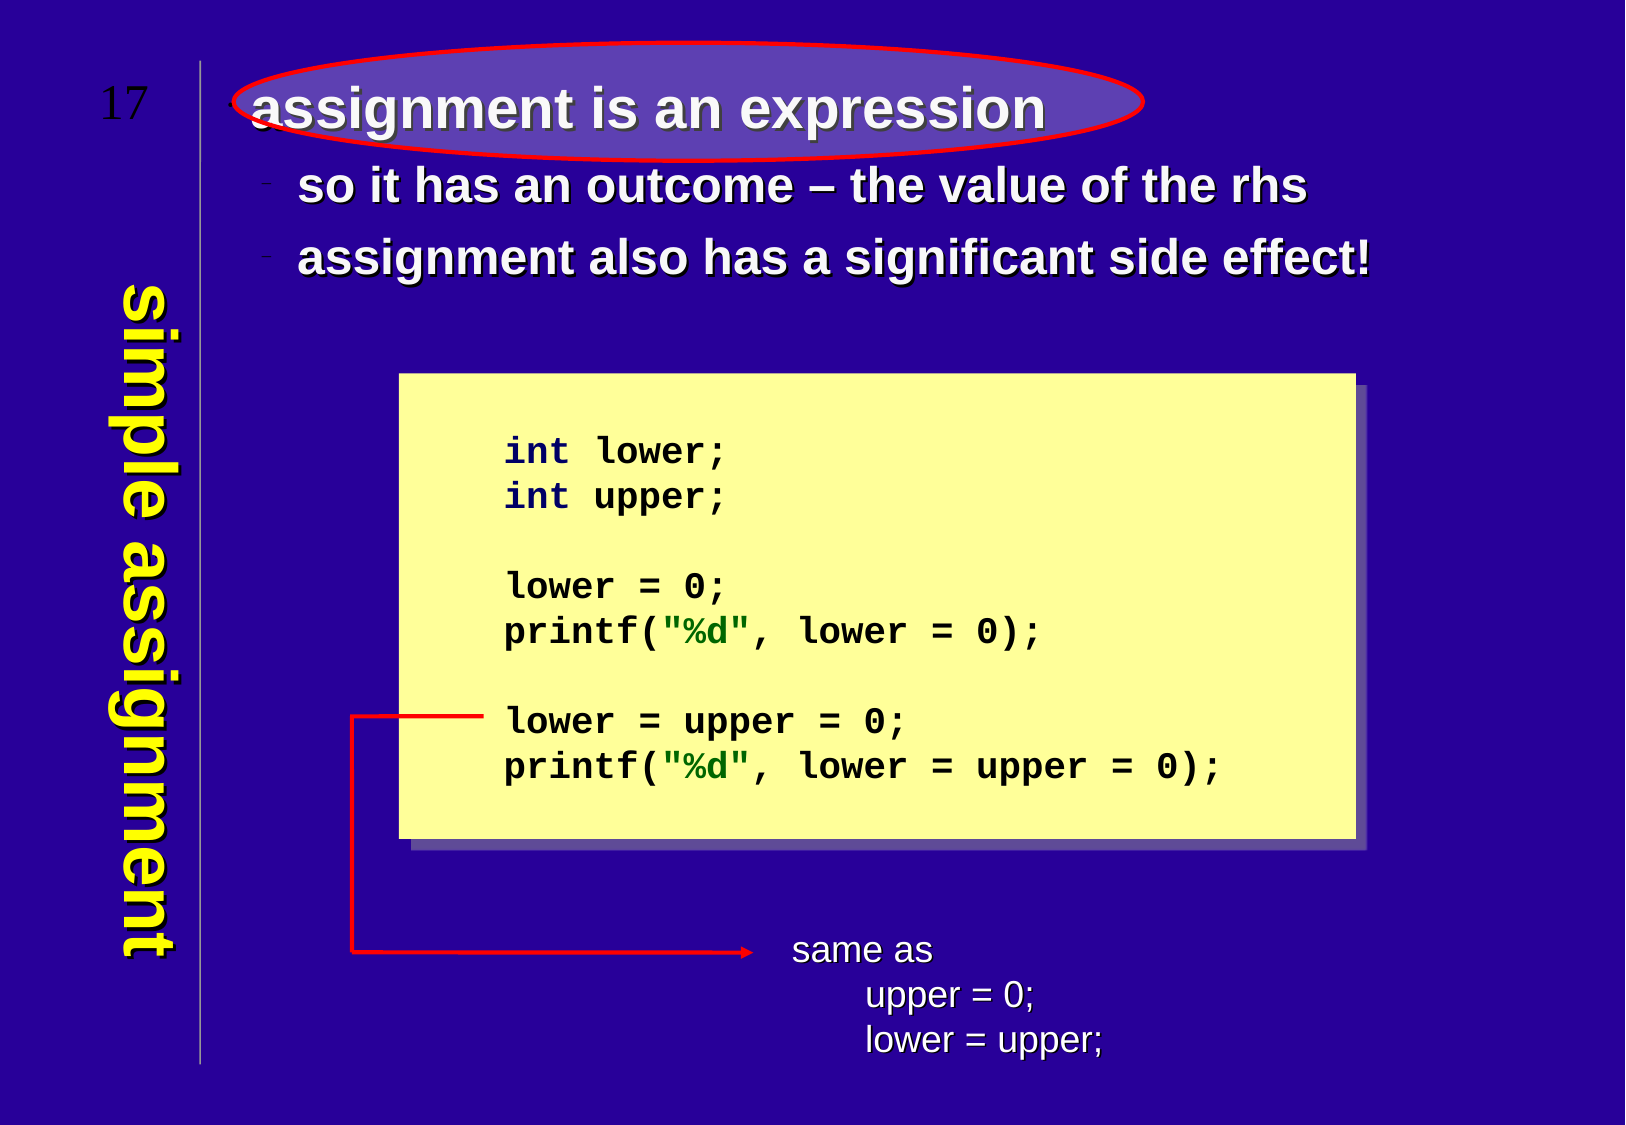

17
 assignment is an expression
so it has an outcome – the value of the rhs
assignment also has a significant side effect!
# simple assignment
 int lower;
 int upper;
 lower = 0;
 printf("%d", lower = 0);
 lower = upper = 0;
 printf("%d", lower = upper = 0);
same as
	upper = 0;
	lower = upper;